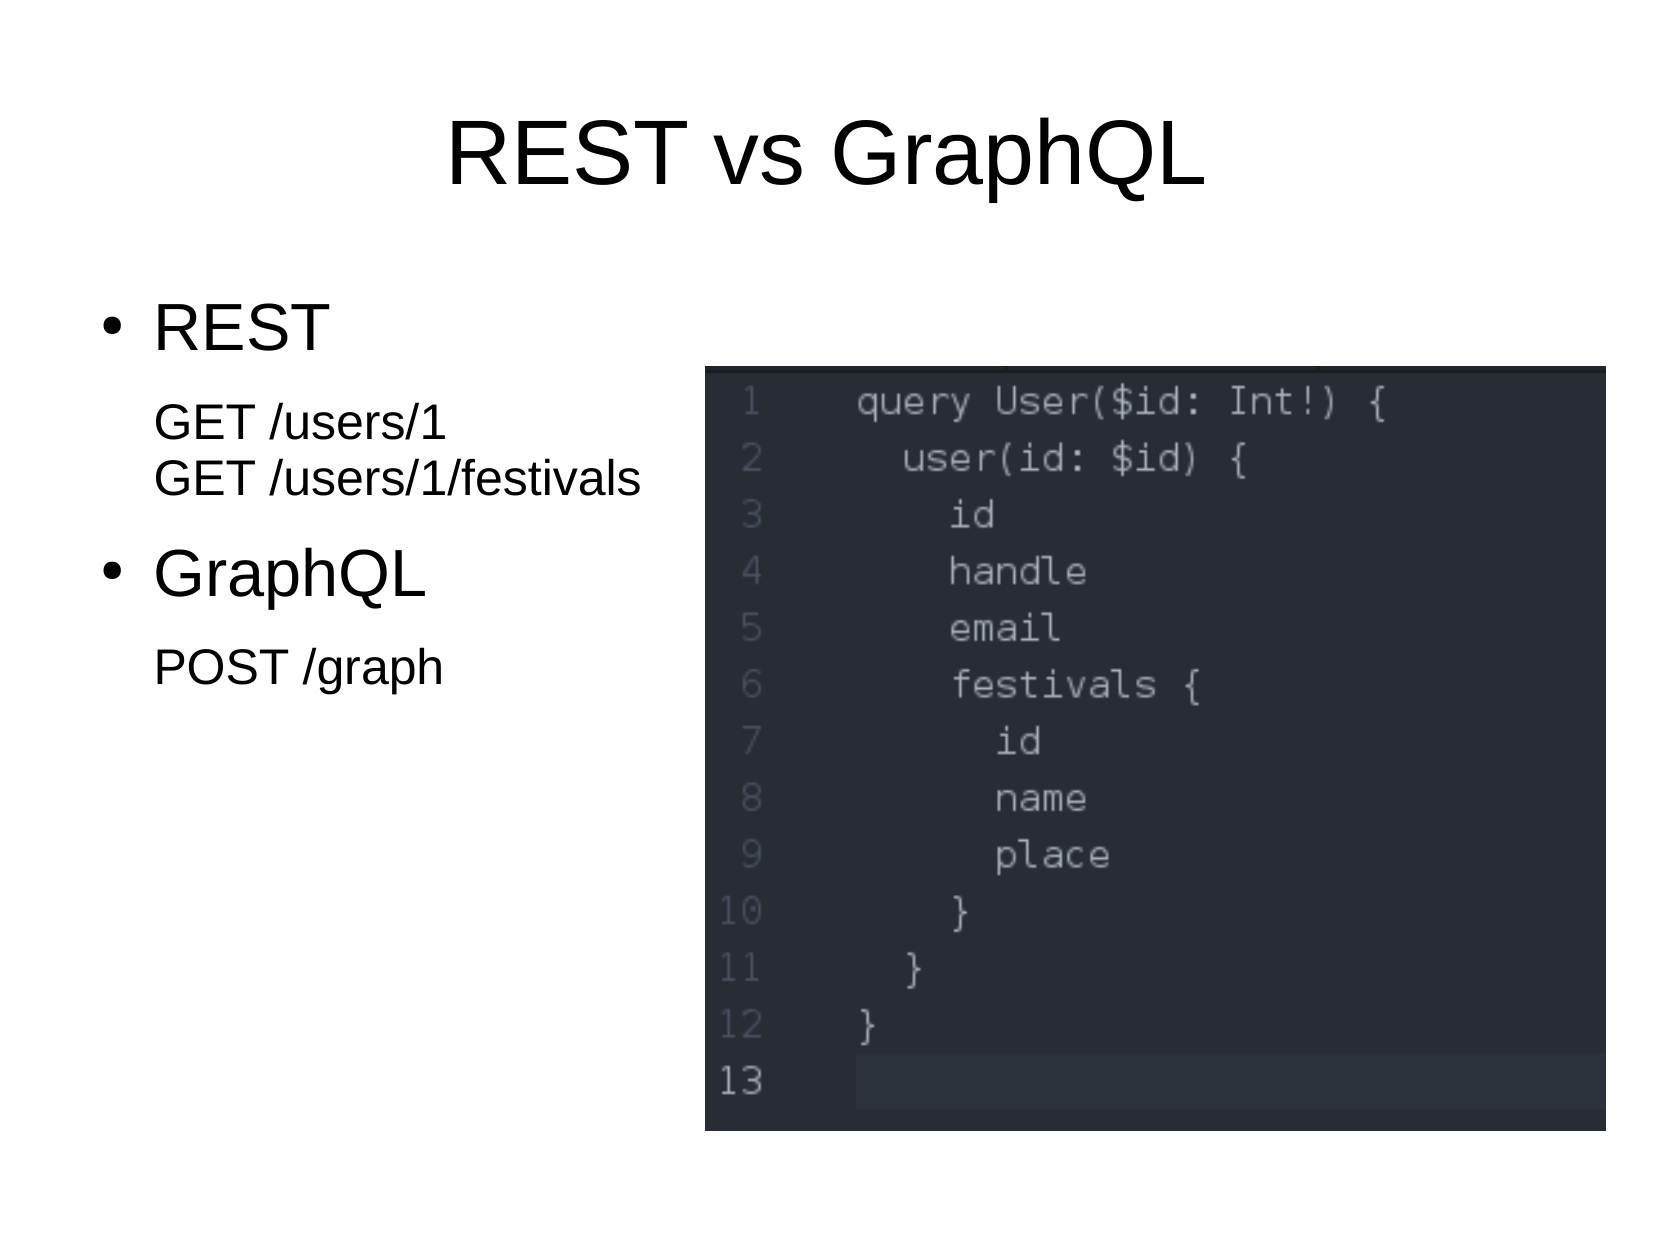

# REST vs GraphQL
REST
GET /users/1
GET /users/1/festivals
GraphQL
POST /graph